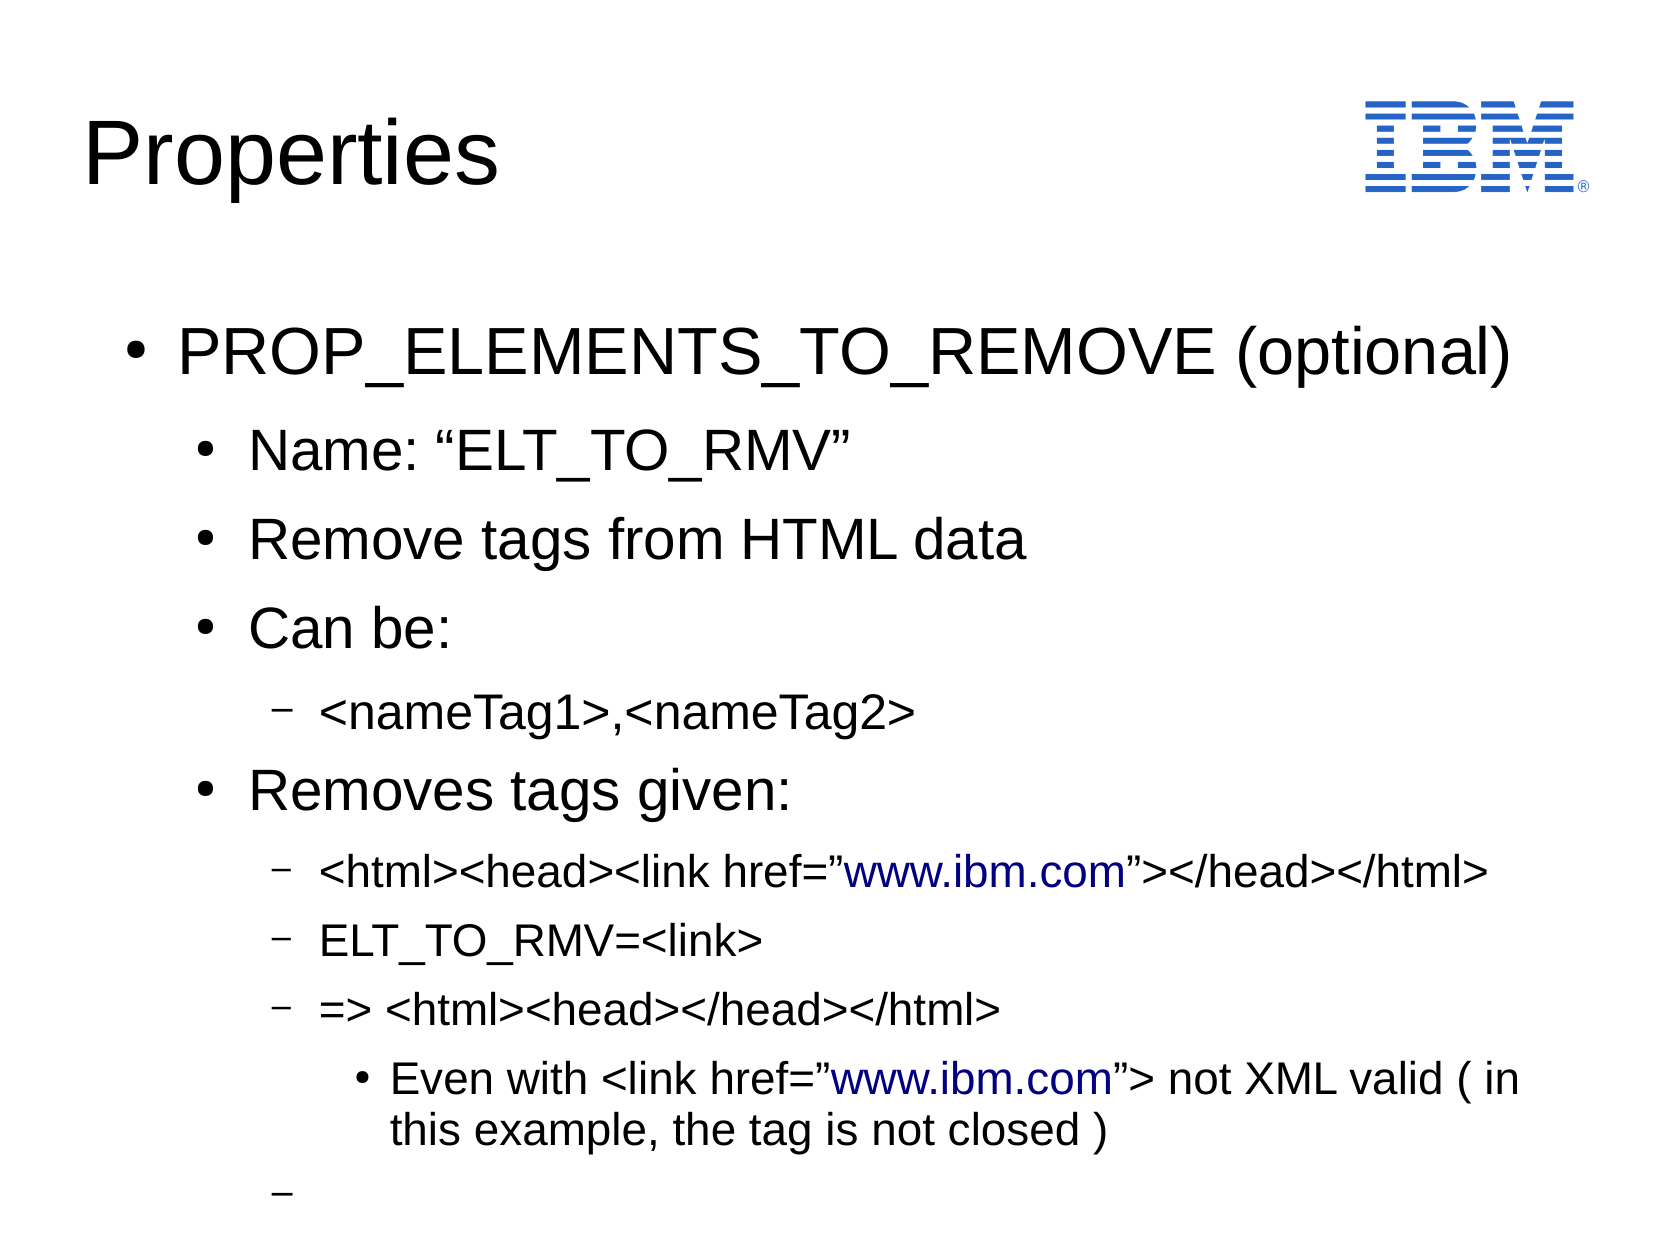

# Properties
PROP_ELEMENTS_TO_REMOVE (optional)
Name: “ELT_TO_RMV”
Remove tags from HTML data
Can be:
<nameTag1>,<nameTag2>
Removes tags given:
<html><head><link href=”www.ibm.com”></head></html>
ELT_TO_RMV=<link>
=> <html><head></head></html>
Even with <link href=”www.ibm.com”> not XML valid ( in this example, the tag is not closed )